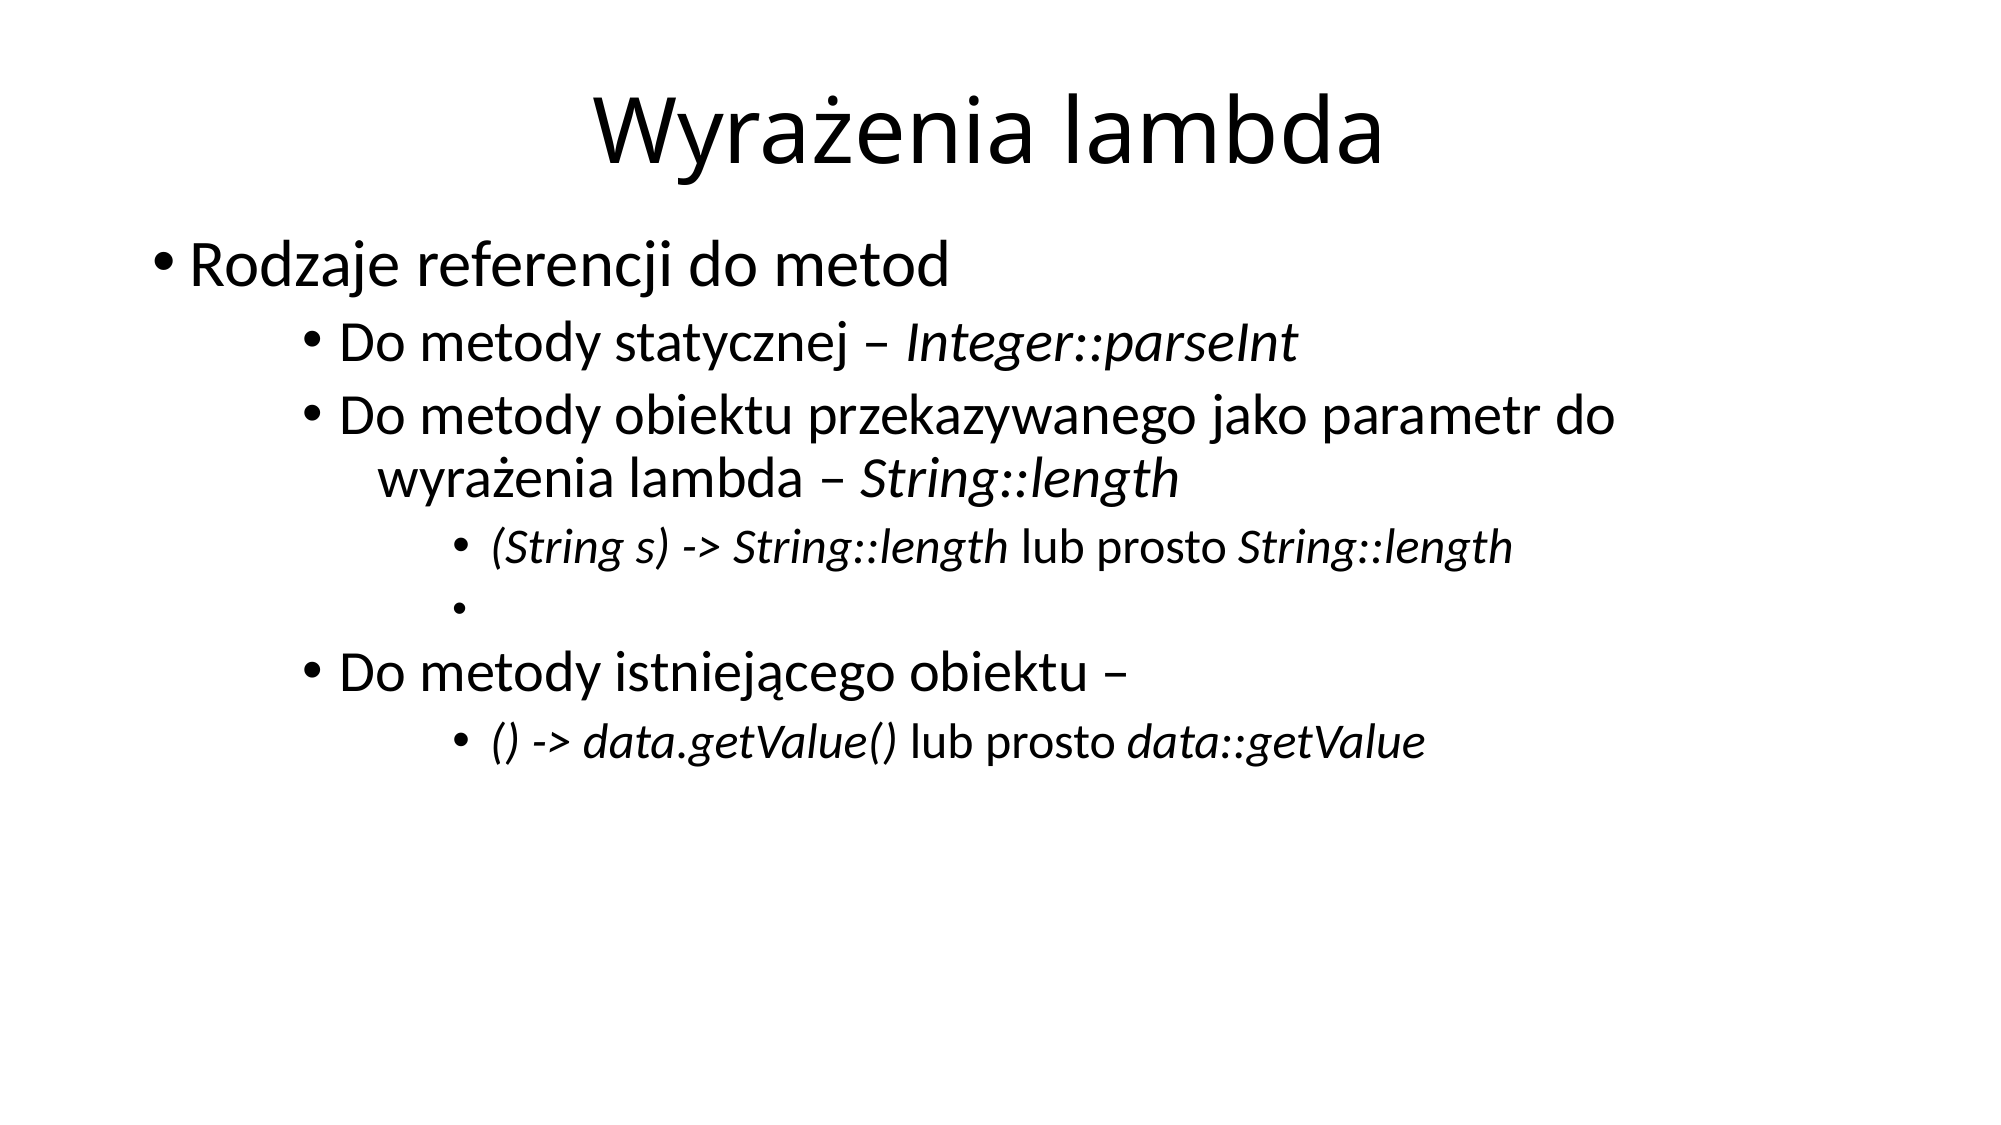

# Wyrażenia lambda
Rodzaje referencji do metod
Do metody statycznej – Integer::parseInt
Do metody obiektu przekazywanego jako parametr do wyrażenia lambda – String::length
(String s) -> String::length lub prosto String::length
Do metody istniejącego obiektu –
() -> data.getValue() lub prosto data::getValue